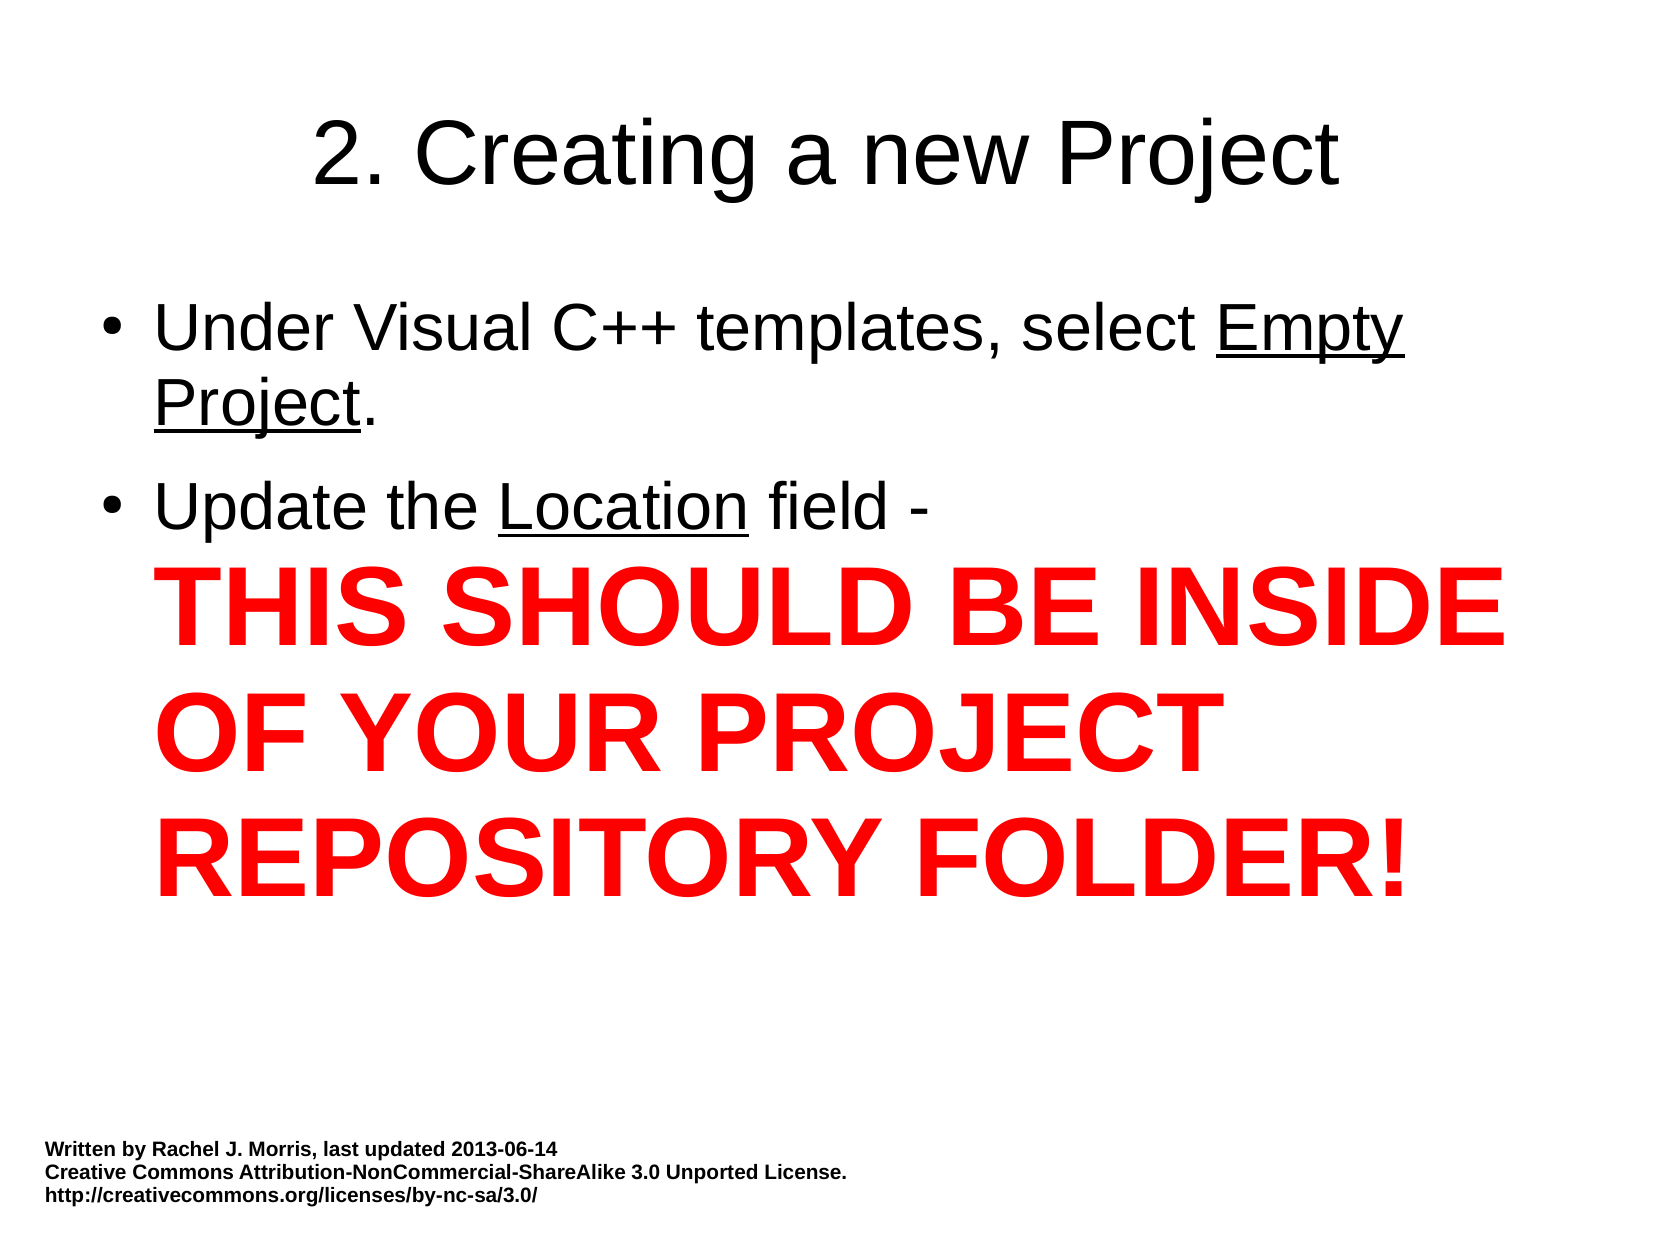

# 2. Creating a new Project
Under Visual C++ templates, select Empty Project.
Update the Location field -
THIS SHOULD BE INSIDE OF YOUR PROJECT REPOSITORY FOLDER!